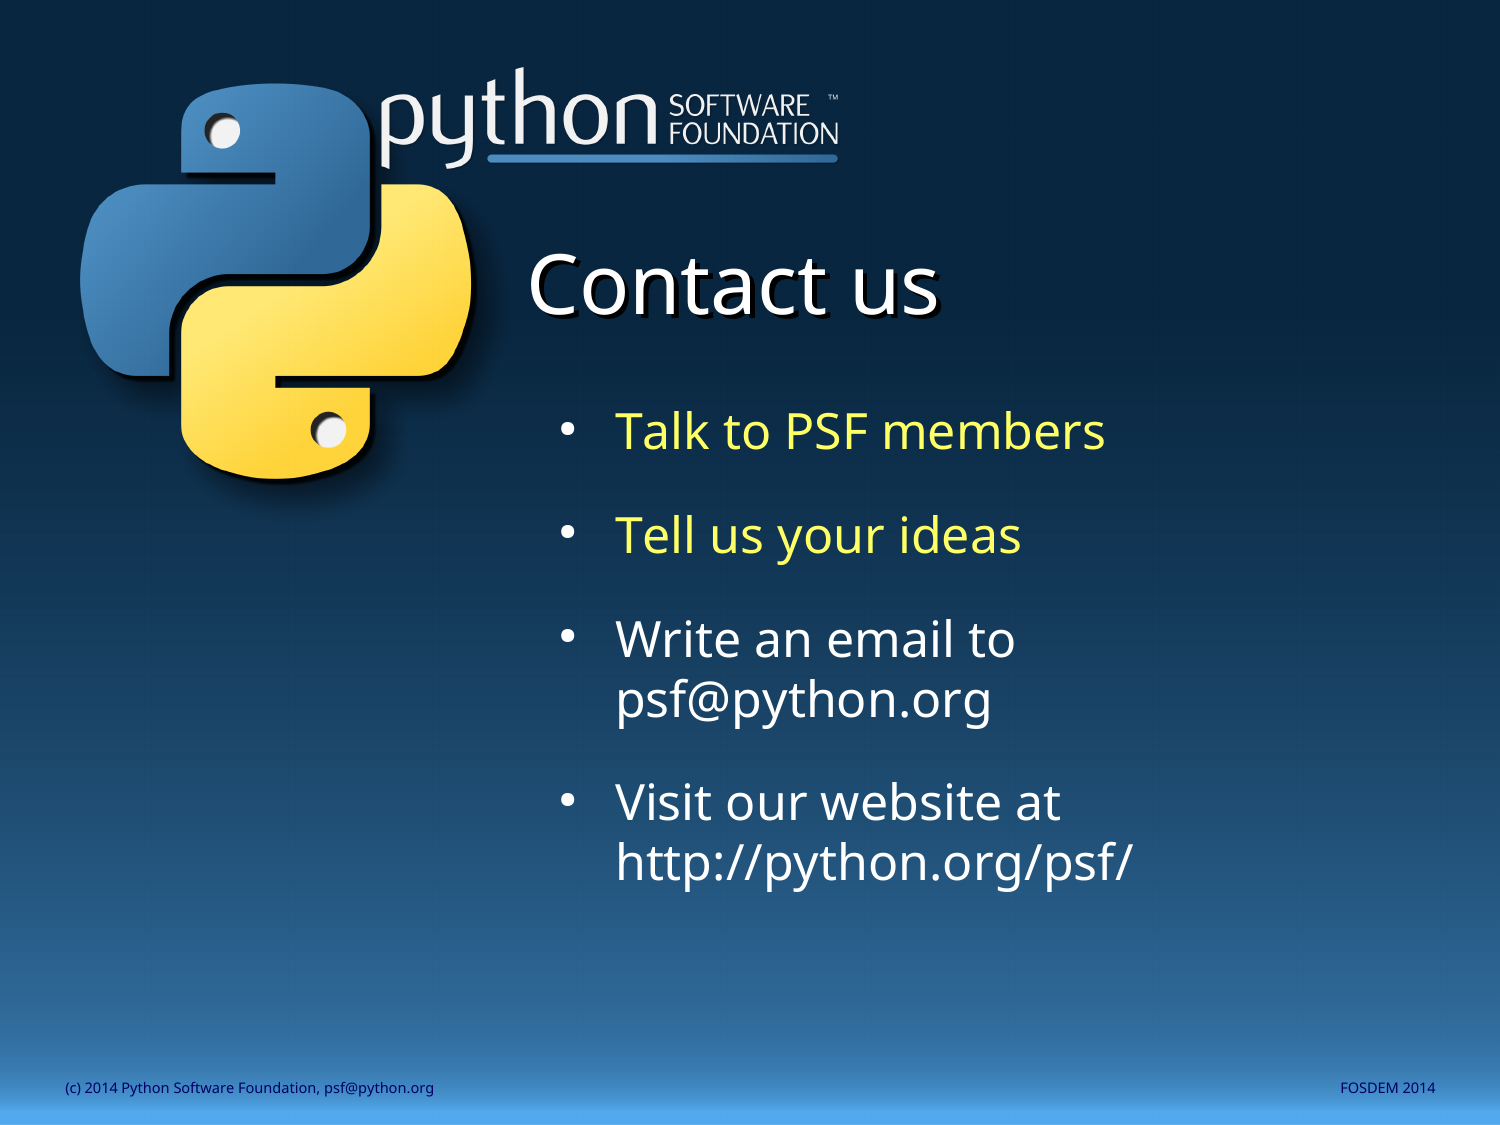

# Contact us
Talk to PSF members
Tell us your ideas
Write an email to
psf@python.org
Visit our website at http://python.org/psf/